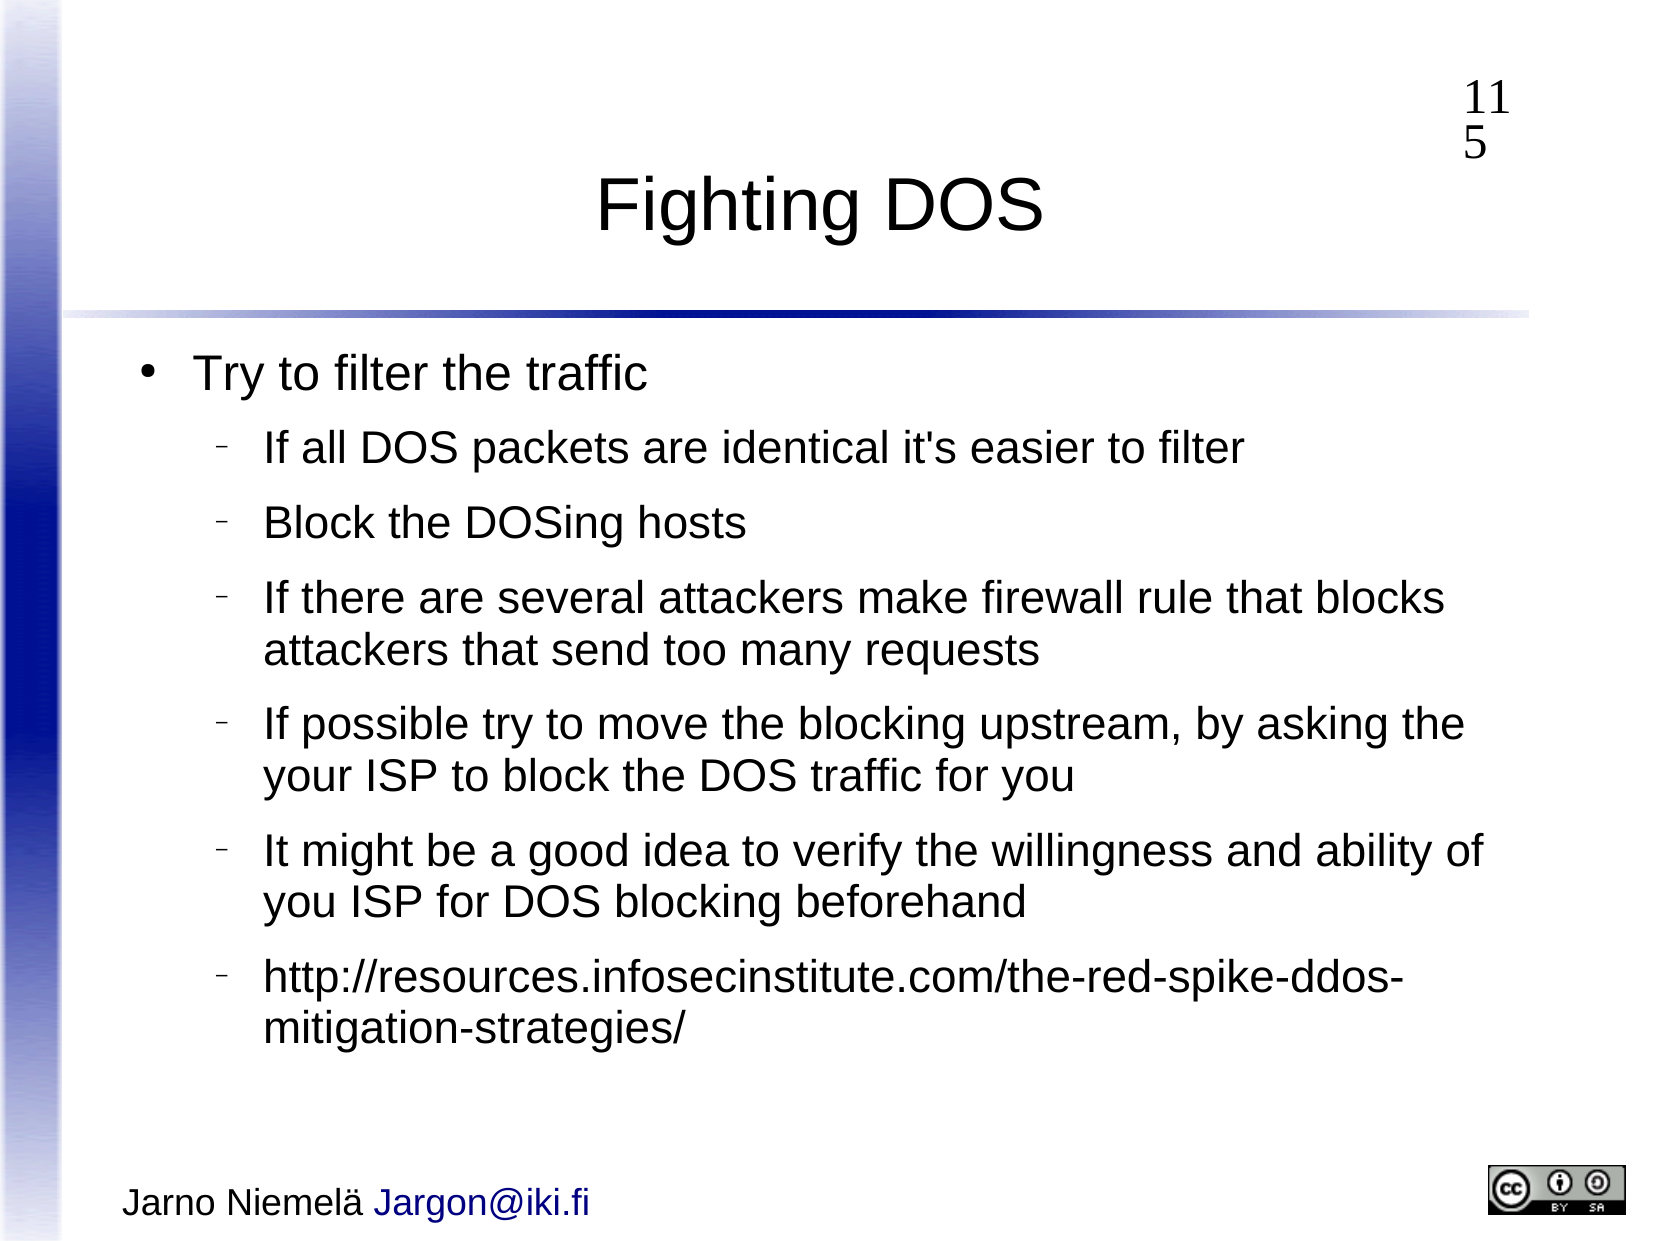

# Fighting DOS
Try to filter the traffic
If all DOS packets are identical it's easier to filter
Block the DOSing hosts
If there are several attackers make firewall rule that blocks attackers that send too many requests
If possible try to move the blocking upstream, by asking the your ISP to block the DOS traffic for you
It might be a good idea to verify the willingness and ability of you ISP for DOS blocking beforehand
http://resources.infosecinstitute.com/the-red-spike-ddos-mitigation-strategies/